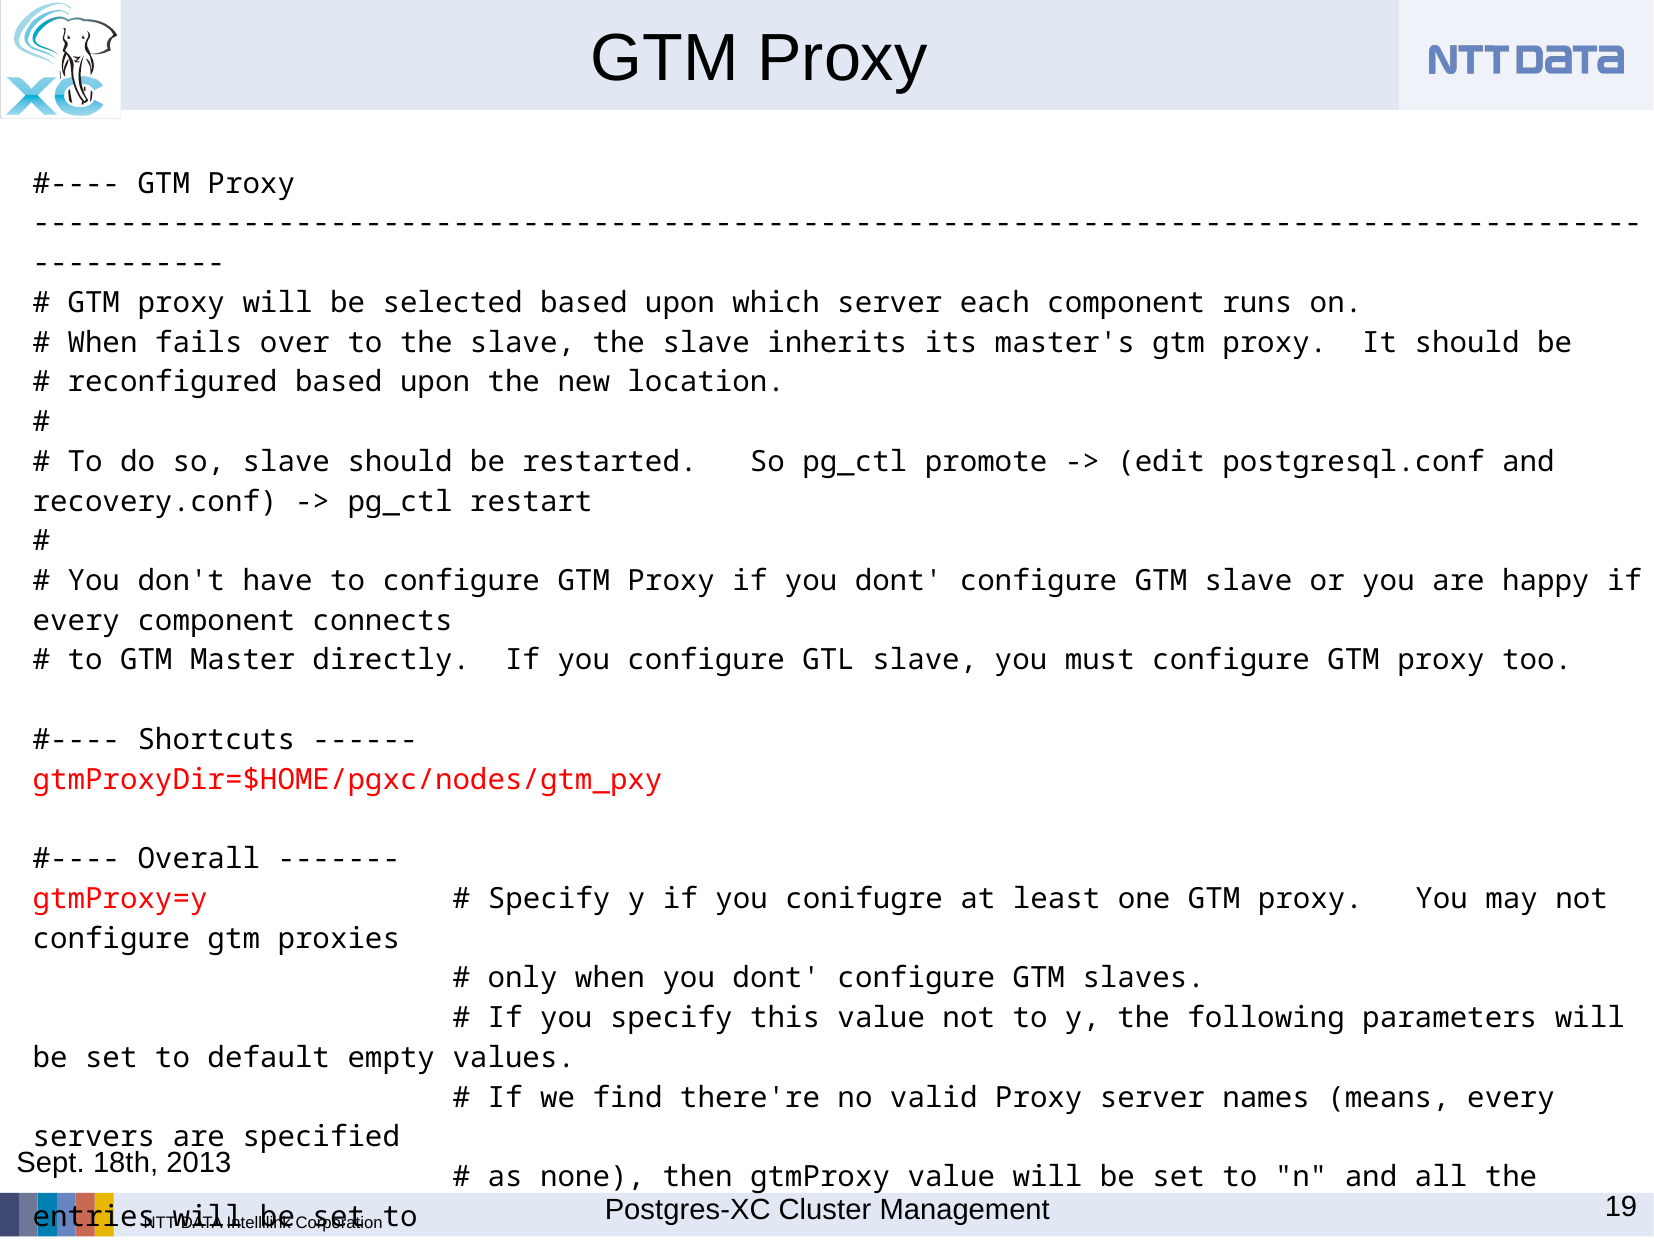

# GTM Proxy
#---- GTM Proxy -------------------------------------------------------------------------------------------------------
# GTM proxy will be selected based upon which server each component runs on.
# When fails over to the slave, the slave inherits its master's gtm proxy. It should be
# reconfigured based upon the new location.
#
# To do so, slave should be restarted. So pg_ctl promote -> (edit postgresql.conf and recovery.conf) -> pg_ctl restart
#
# You don't have to configure GTM Proxy if you dont' configure GTM slave or you are happy if every component connects
# to GTM Master directly. If you configure GTL slave, you must configure GTM proxy too.
#---- Shortcuts ------
gtmProxyDir=$HOME/pgxc/nodes/gtm_pxy
#---- Overall -------
gtmProxy=y # Specify y if you conifugre at least one GTM proxy. You may not configure gtm proxies
 # only when you dont' configure GTM slaves.
 # If you specify this value not to y, the following parameters will be set to default empty values.
 # If we find there're no valid Proxy server names (means, every servers are specified
 # as none), then gtmProxy value will be set to "n" and all the entries will be set to
 # empty values.
gtmProxyNames=(gtm_pxy1 gtm_pxy2 gtm_pxy3 gtm_pxy4) 	# No used if it is not configured
gtmProxyServers=(node06 node07 node08 node09) 		# Specify none if you dont' configure it.
gtmProxyPorts=(20001 20001 20001 20001) 			# Not used if it is not configured.
gtmProxyDirs=($gtmProxyDir $gtmProxyDir $gtmProxyDir $gtmProxyDir) 	# Not used if it is not configured.
#---- Configuration ----
gtmPxyExtraConfig=none # Extra configuration parameter for gtm_proxy
gtmPxySpecificExtraConfig=(none none none none)
Sept. 18th, 2013
19
Postgres-XC Cluster Management